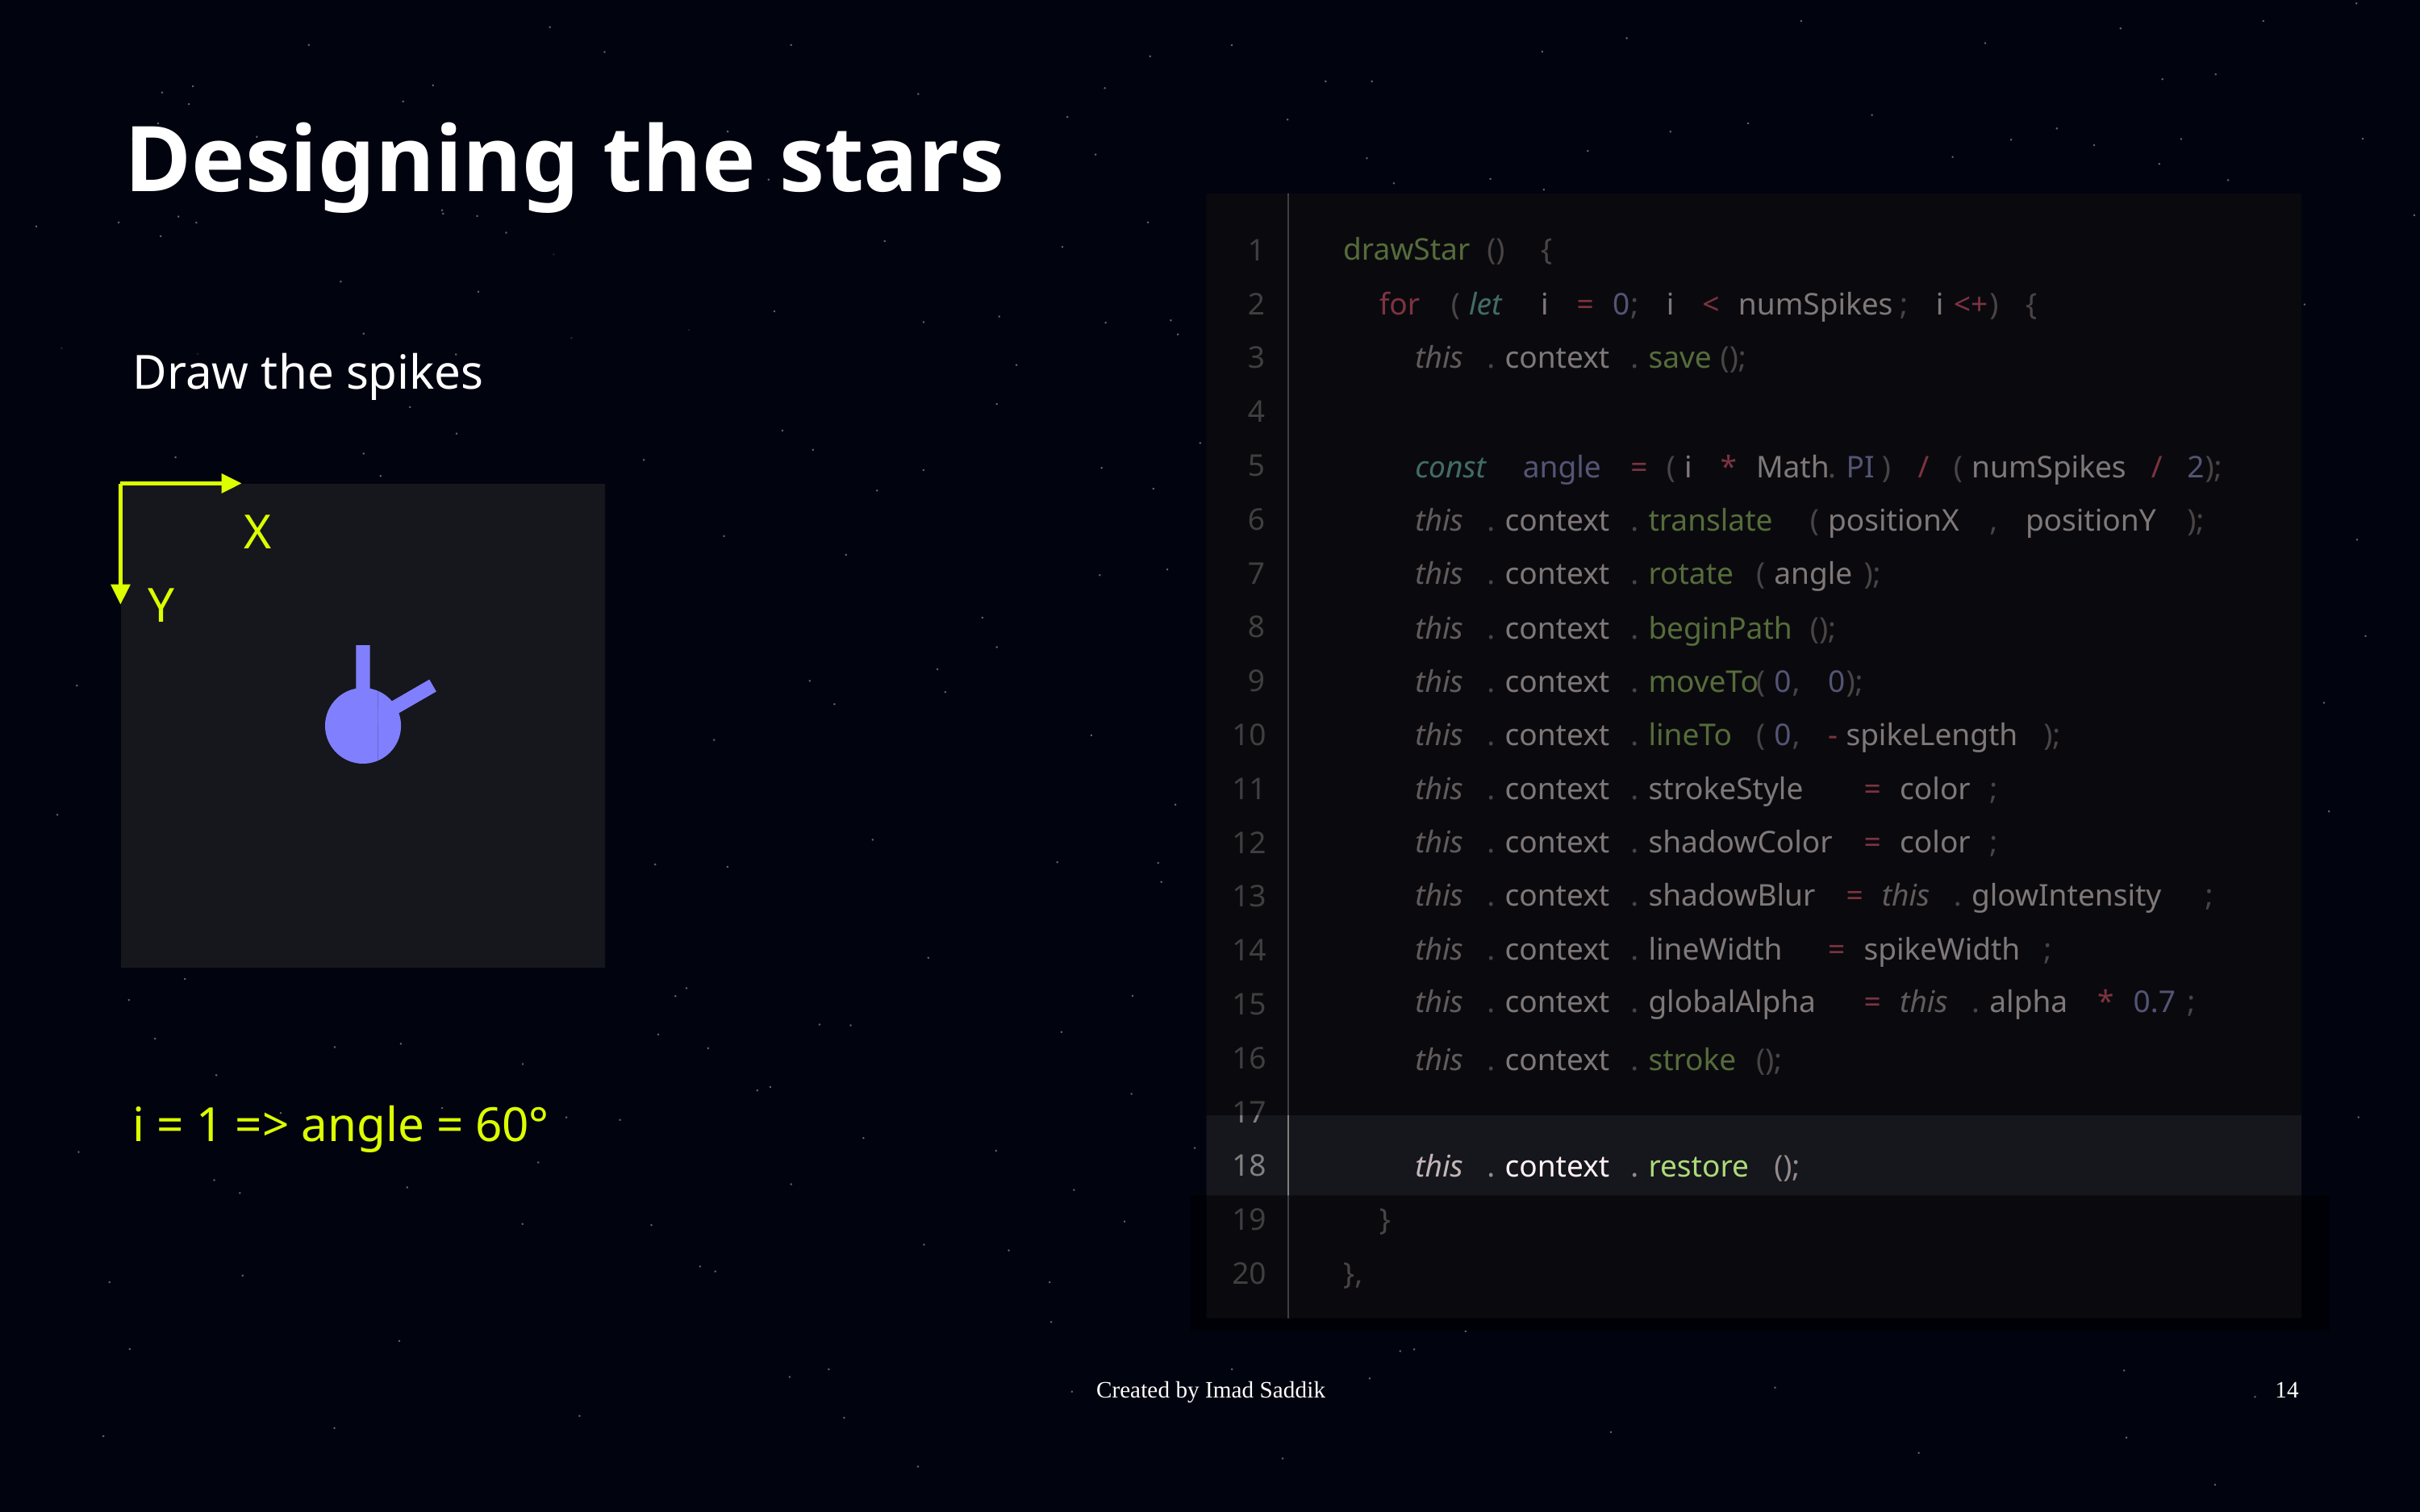

Designing the stars
Draw the spikes
X
Y
i = 1 => angle = 60°
Created by Imad Saddik
14